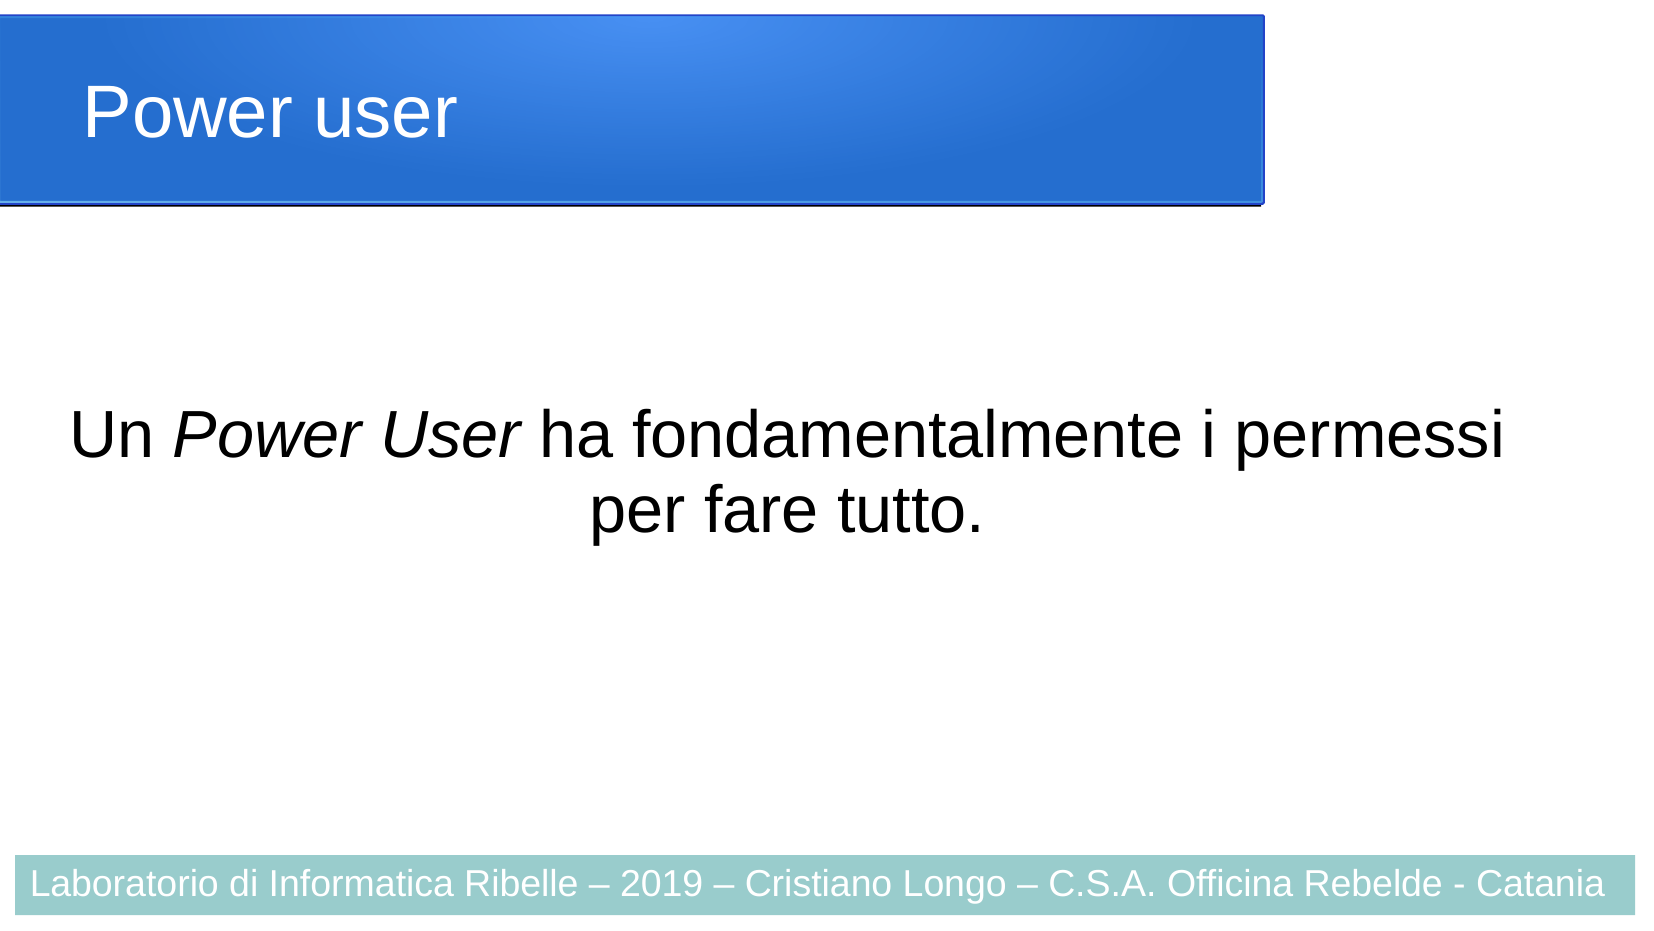

# Power user
Un Power User ha fondamentalmente i permessi per fare tutto.
Laboratorio di Informatica Ribelle – 2019 – Cristiano Longo – C.S.A. Officina Rebelde - Catania